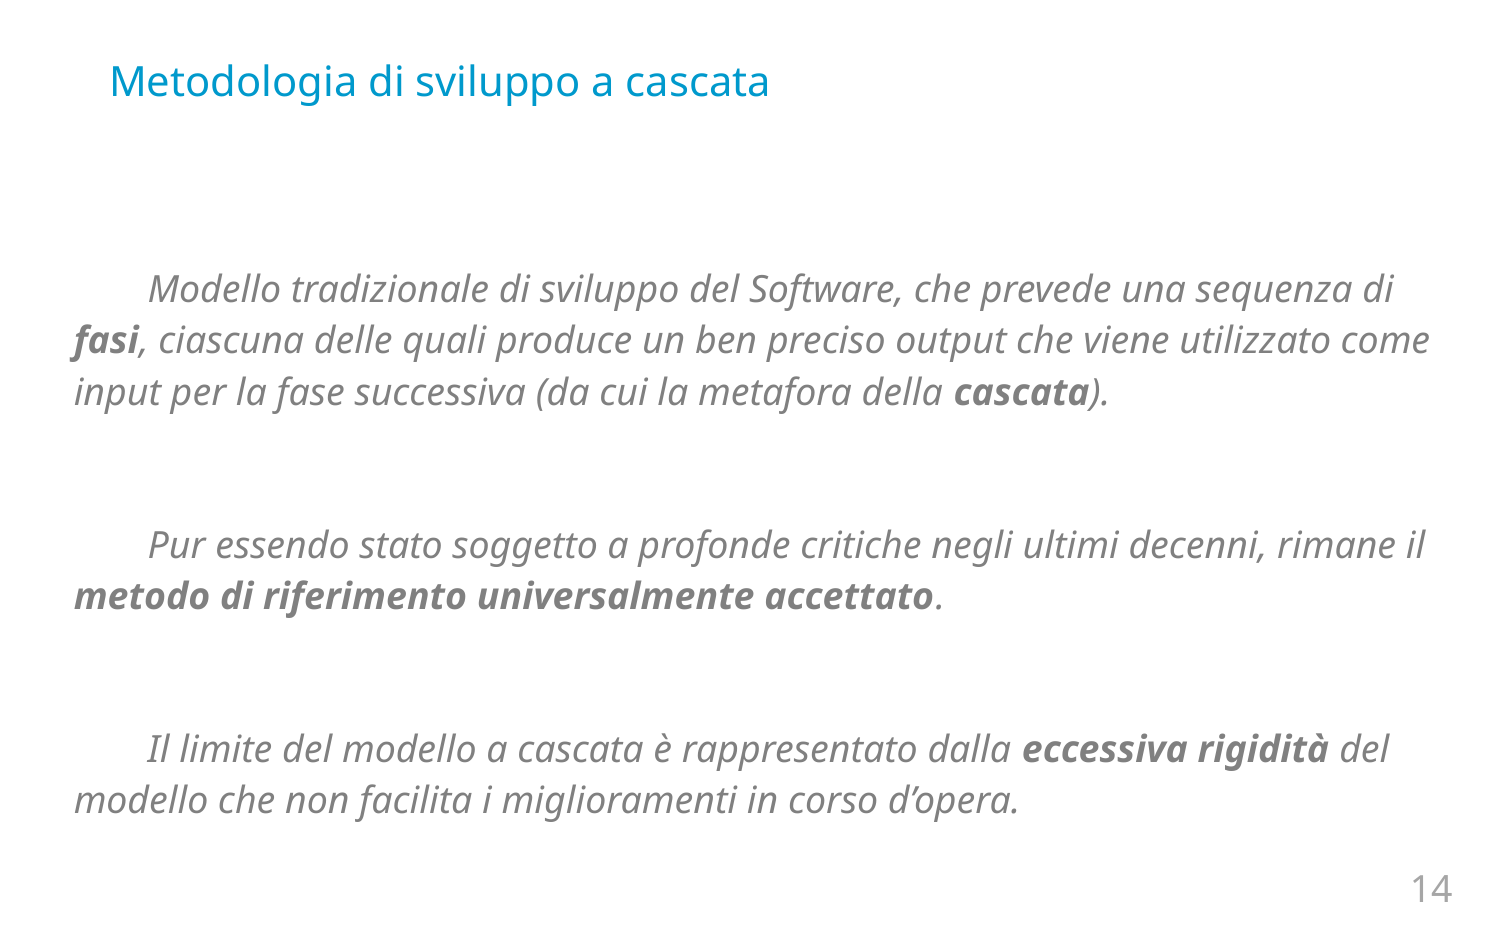

Metodologia di sviluppo a cascata
	Modello tradizionale di sviluppo del Software, che prevede una sequenza di fasi, ciascuna delle quali produce un ben preciso output che viene utilizzato come input per la fase successiva (da cui la metafora della cascata).
	Pur essendo stato soggetto a profonde critiche negli ultimi decenni, rimane il metodo di riferimento universalmente accettato.
	Il limite del modello a cascata è rappresentato dalla eccessiva rigidità del modello che non facilita i miglioramenti in corso d’opera.
14